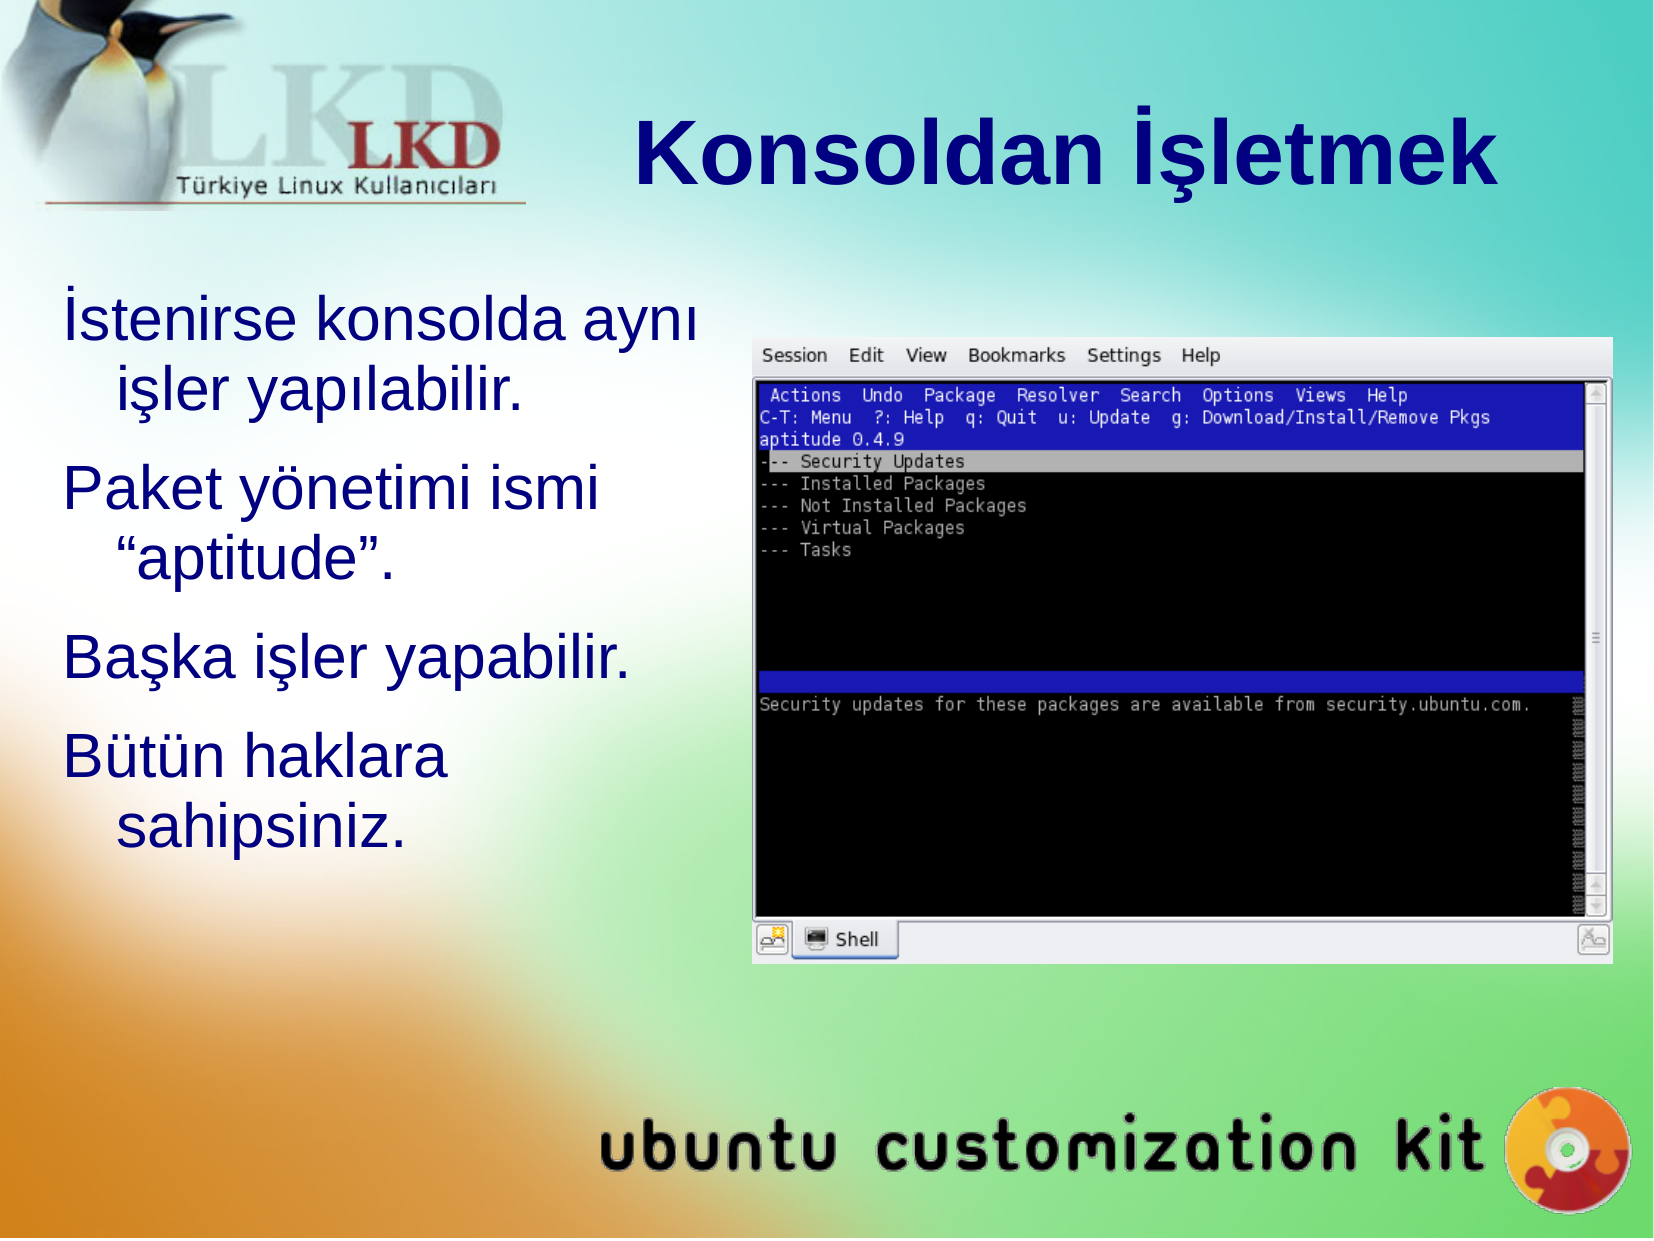

# Konsoldan İşletmek
İstenirse konsolda aynı işler yapılabilir.
Paket yönetimi ismi “aptitude”.
Başka işler yapabilir.
Bütün haklara sahipsiniz.